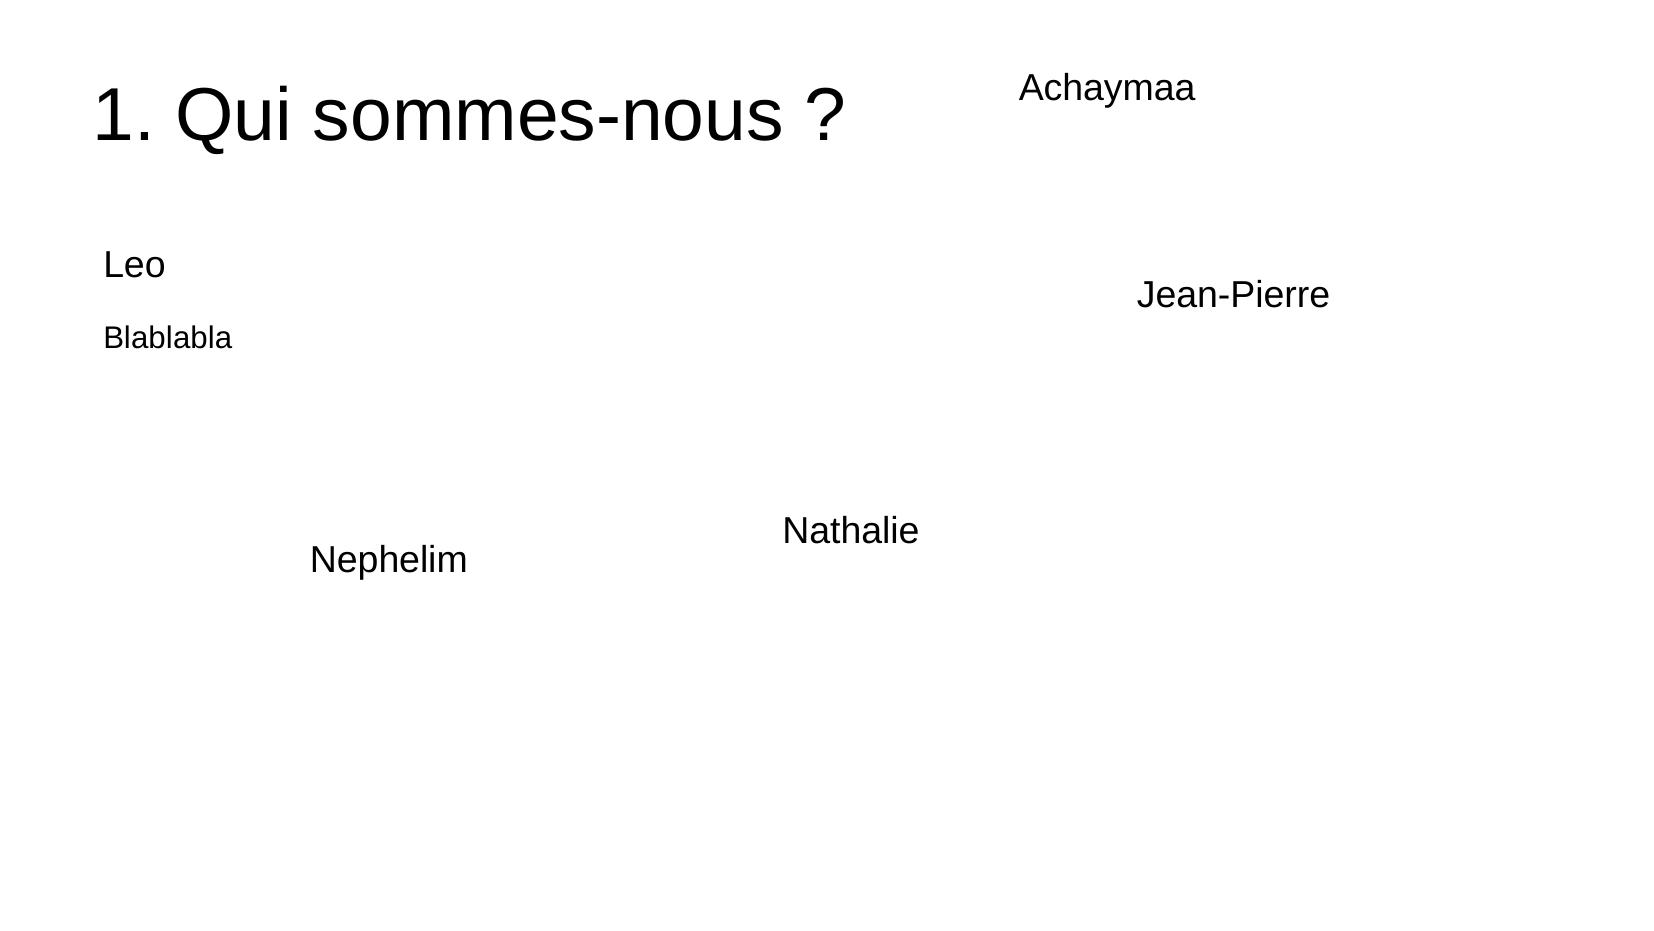

# 1. Qui sommes-nous ?
Achaymaa
Leo
Blablabla
Jean-Pierre
Nathalie
Nephelim